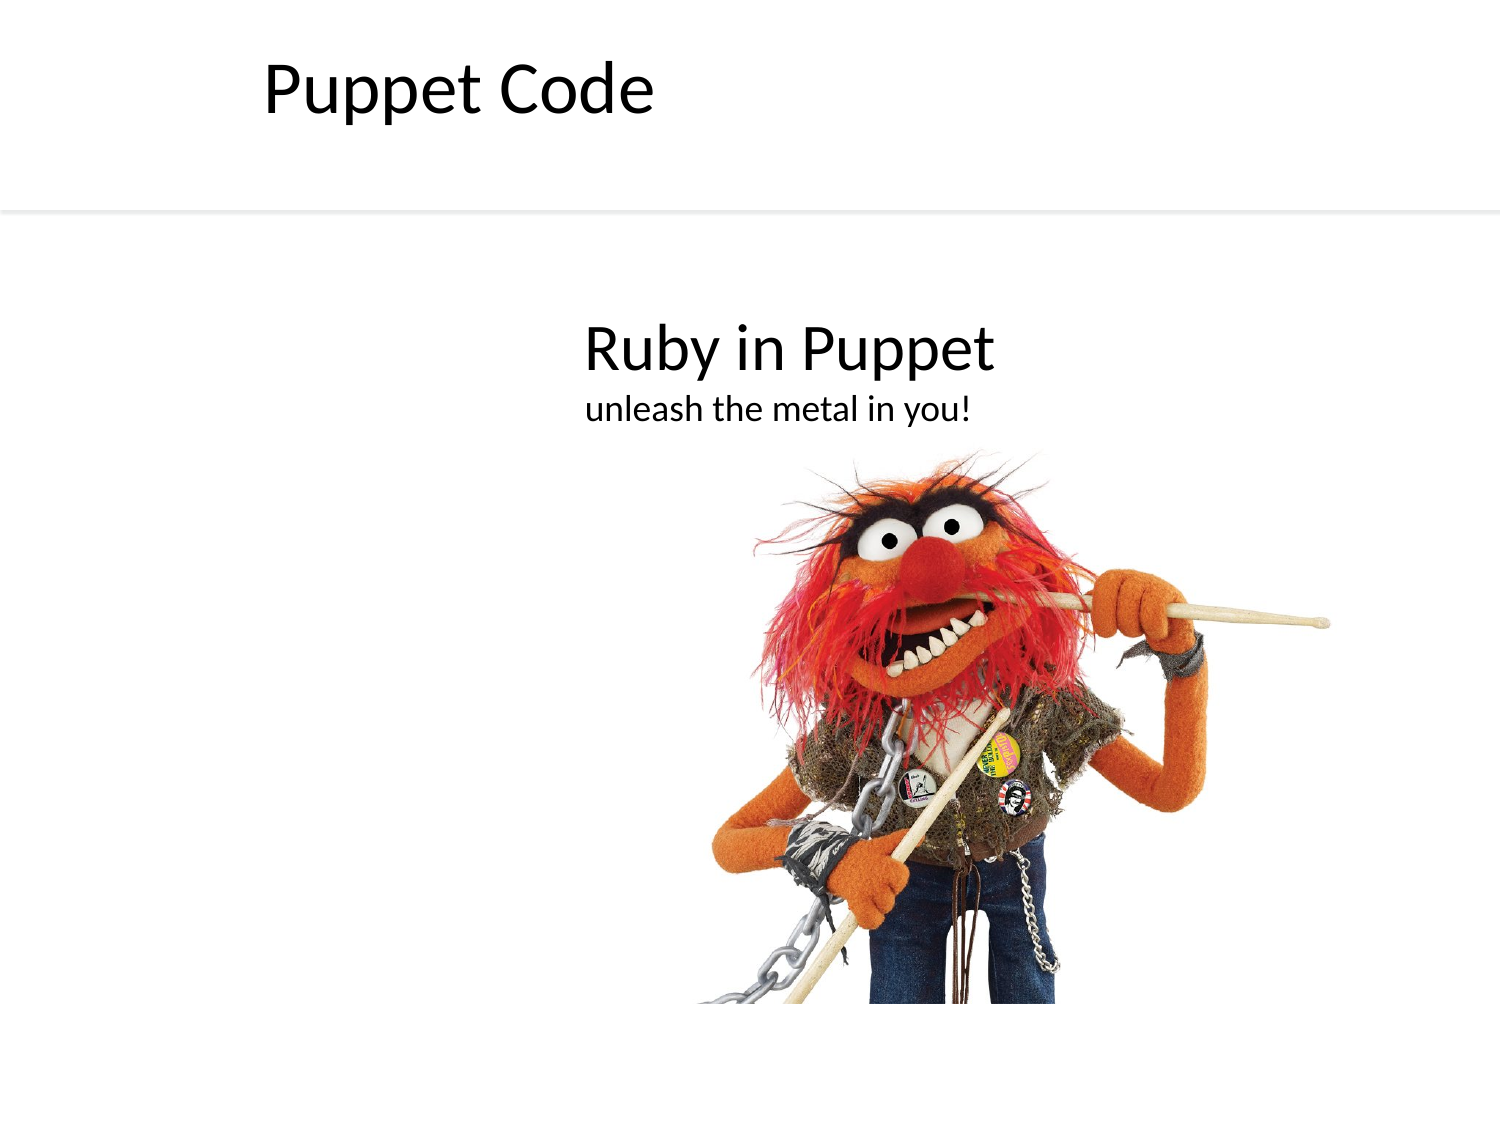

# Puppet Code
Ruby in Puppet
unleash the metal in you!